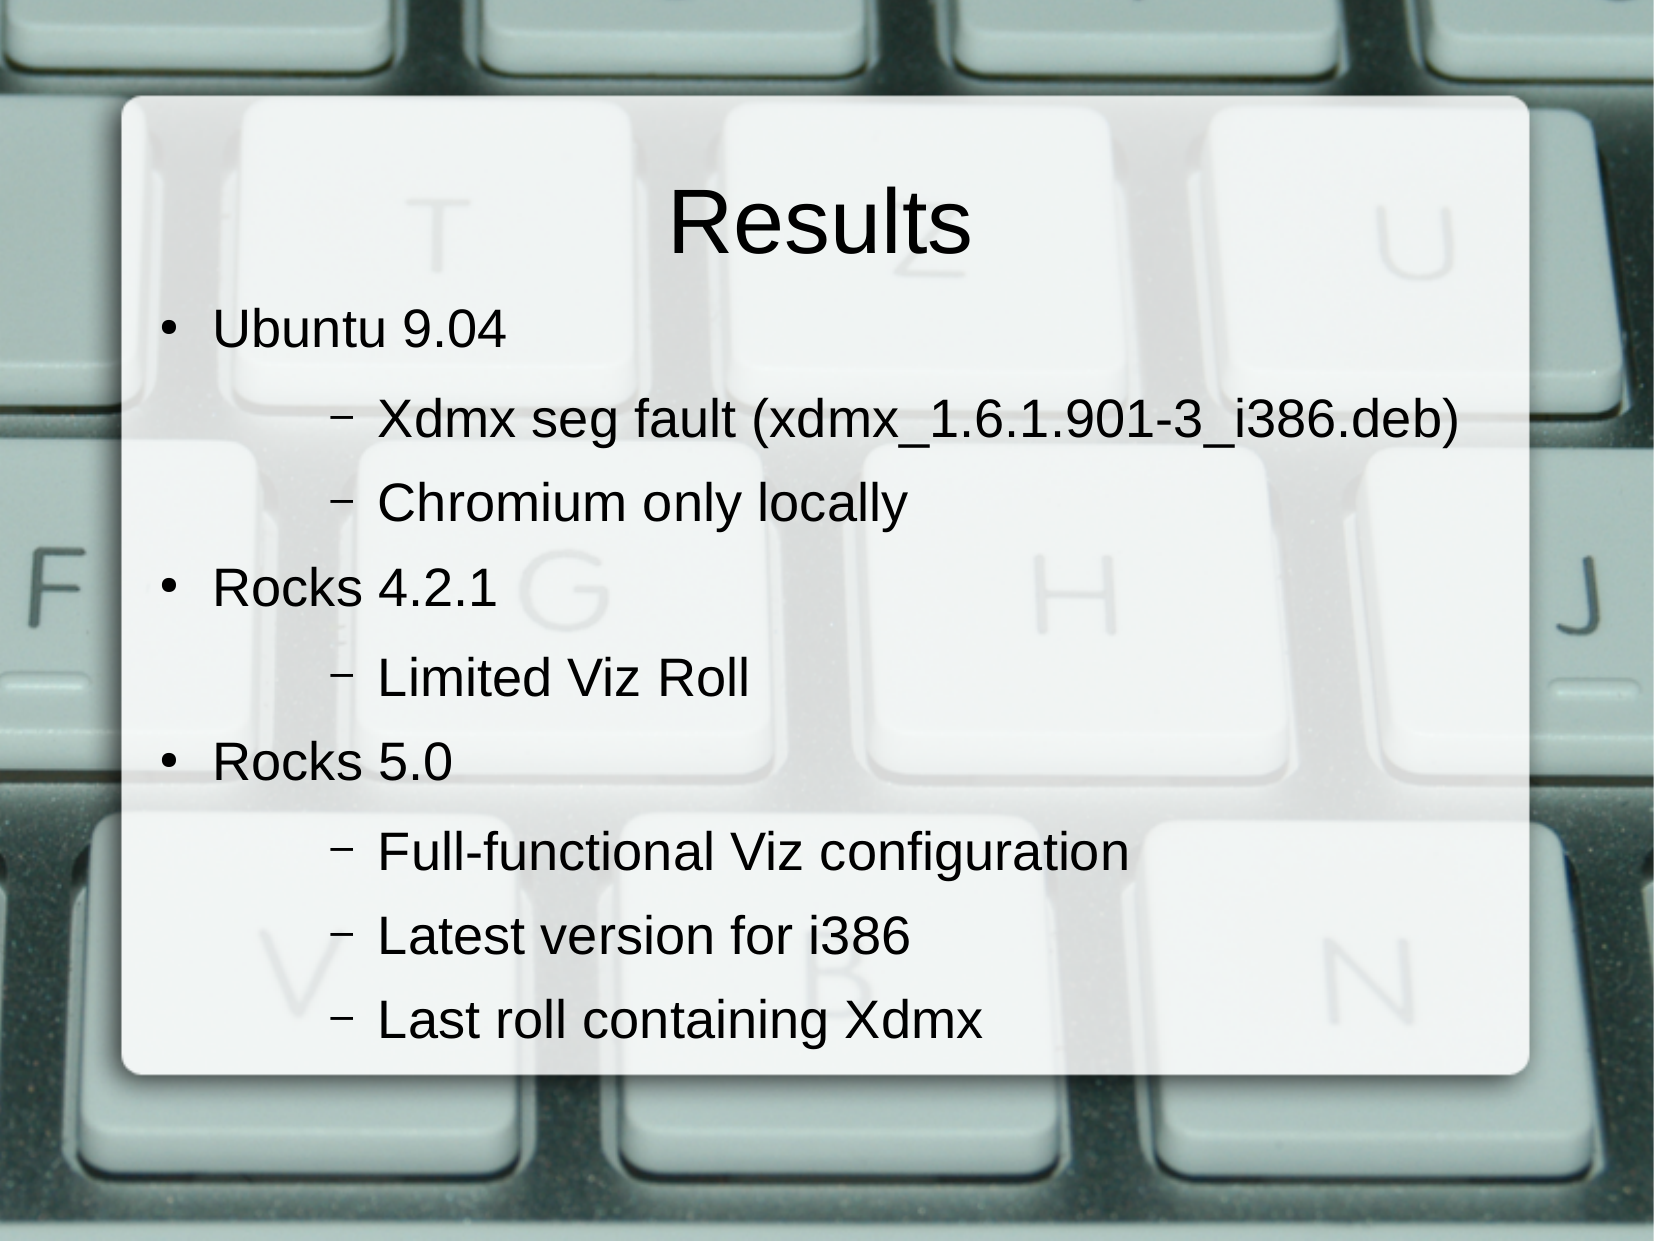

# Results
Ubuntu 9.04
Xdmx seg fault (xdmx_1.6.1.901-3_i386.deb)
Chromium only locally
Rocks 4.2.1
Limited Viz Roll
Rocks 5.0
Full-functional Viz configuration
Latest version for i386
Last roll containing Xdmx